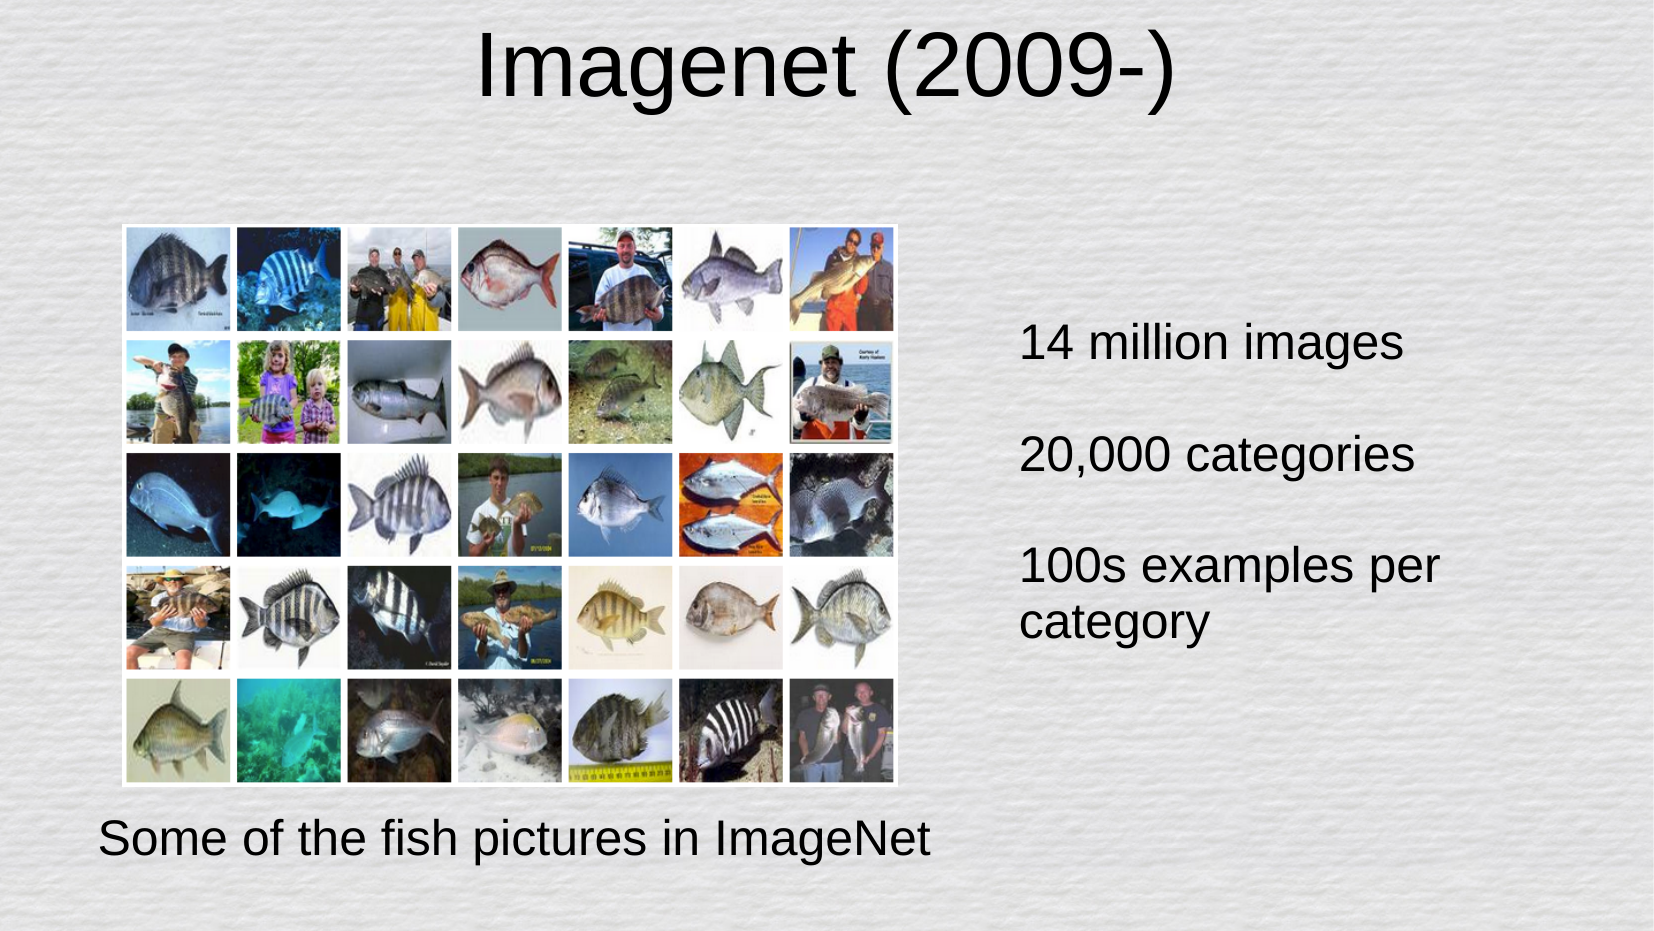

# Imagenet (2009-)
14 million images
20,000 categories
100s examples per category
Some of the fish pictures in ImageNet